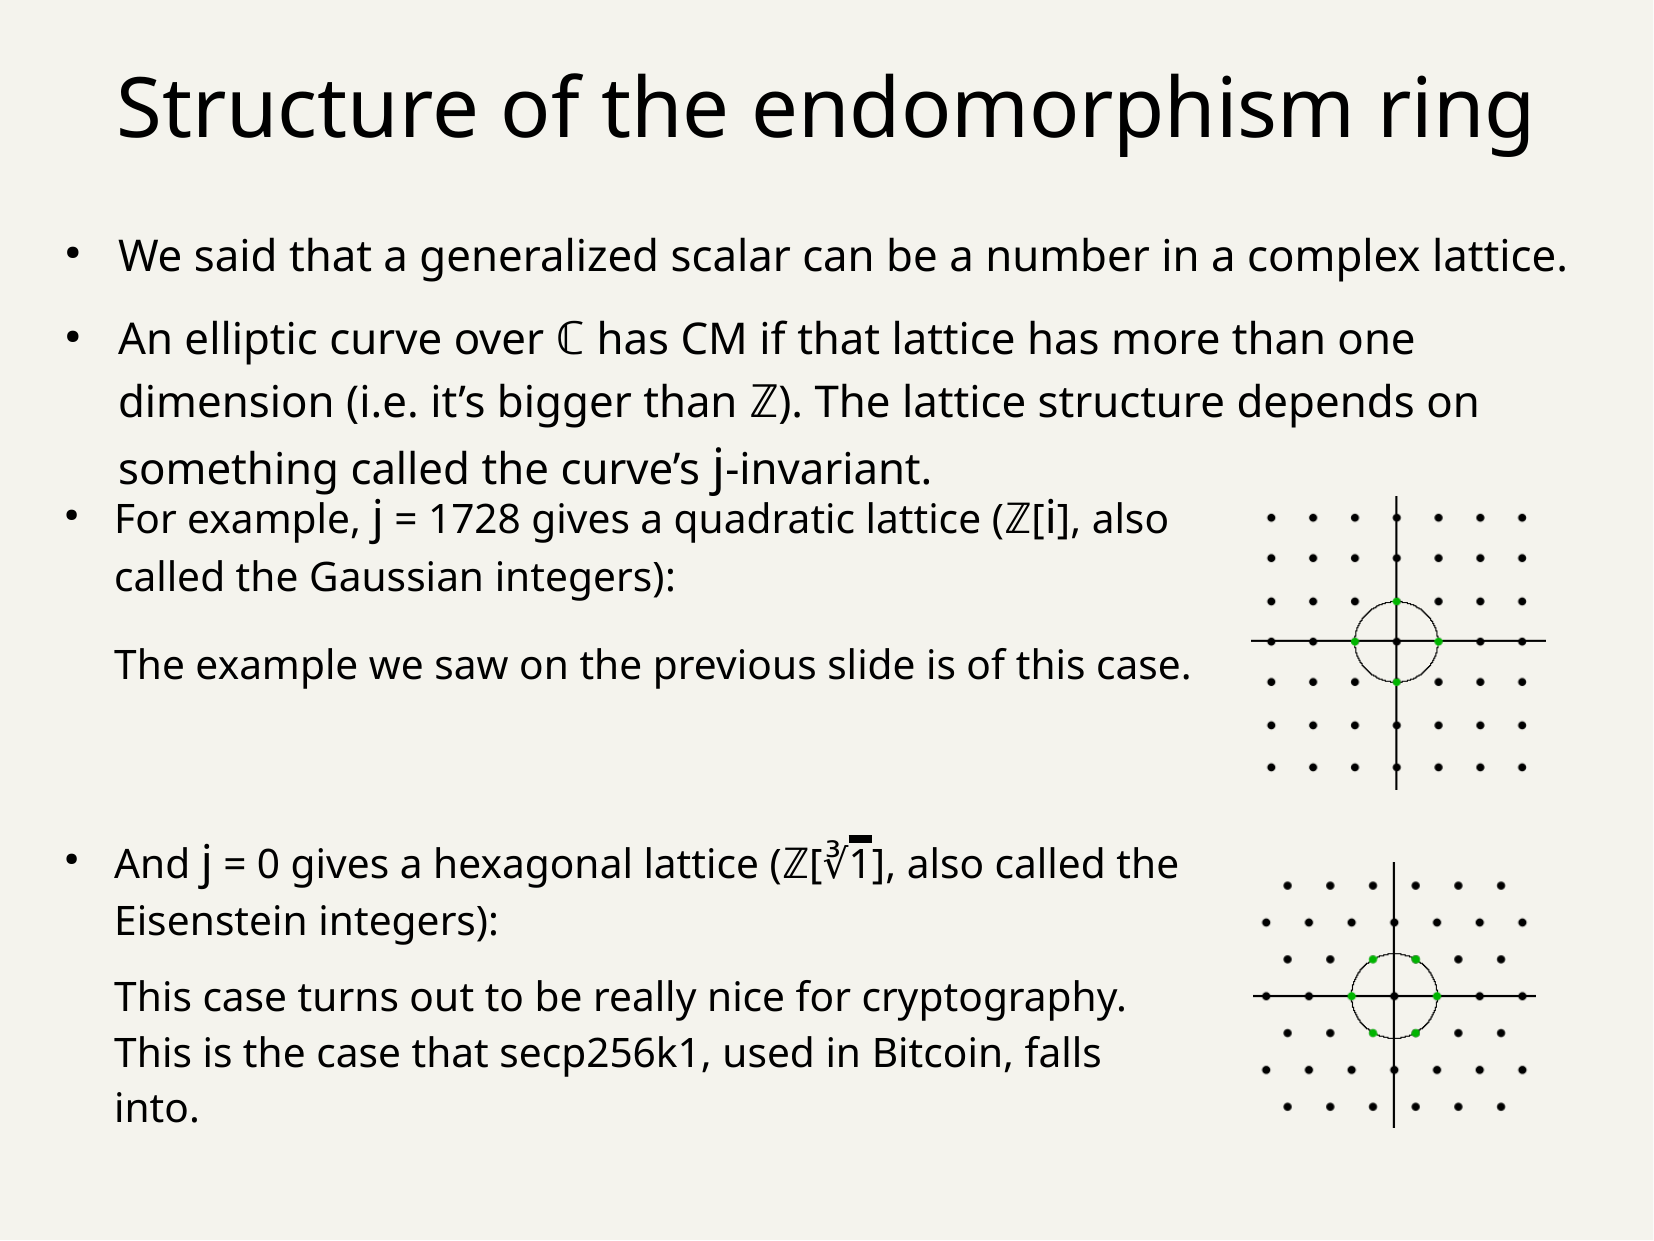

# Structure of the endomorphism ring
We said that a generalized scalar can be a number in a complex lattice.
An elliptic curve over ℂ has CM if that lattice has more than one dimension (i.e. it’s bigger than ℤ). The lattice structure depends on something called the curve’s j-invariant.
For example, j = 1728 gives a quadratic lattice (ℤ[i], also called the Gaussian integers):
The example we saw on the previous slide is of this case.
And j = 0 gives a hexagonal lattice (ℤ[∛1], also called the Eisenstein integers):
This case turns out to be really nice for cryptography. This is the case that secp256k1, used in Bitcoin, falls into.